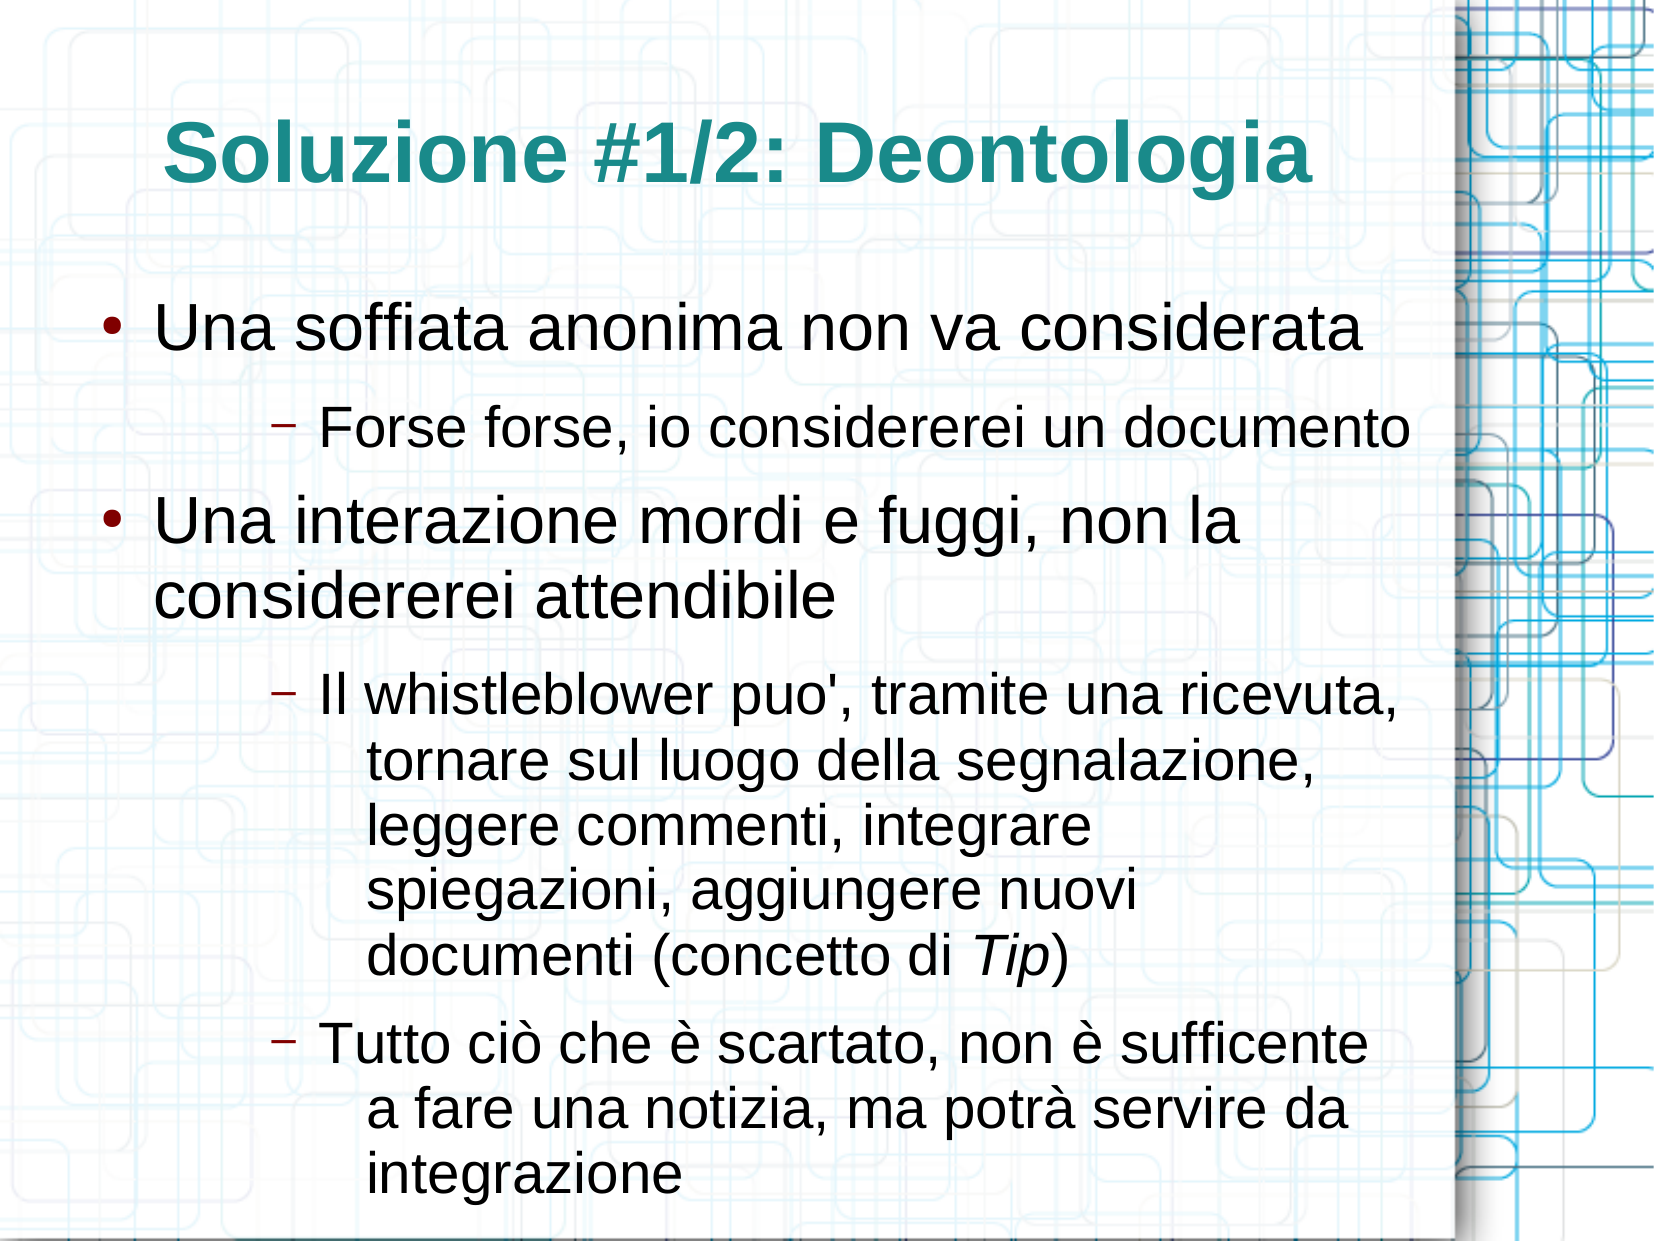

# Soluzione #1/2: Deontologia
Una soffiata anonima non va considerata
Forse forse, io considererei un documento
Una interazione mordi e fuggi, non la considererei attendibile
Il whistleblower puo', tramite una ricevuta, tornare sul luogo della segnalazione, leggere commenti, integrare spiegazioni, aggiungere nuovi documenti (concetto di Tip)
Tutto ciò che è scartato, non è sufficente a fare una notizia, ma potrà servire da integrazione